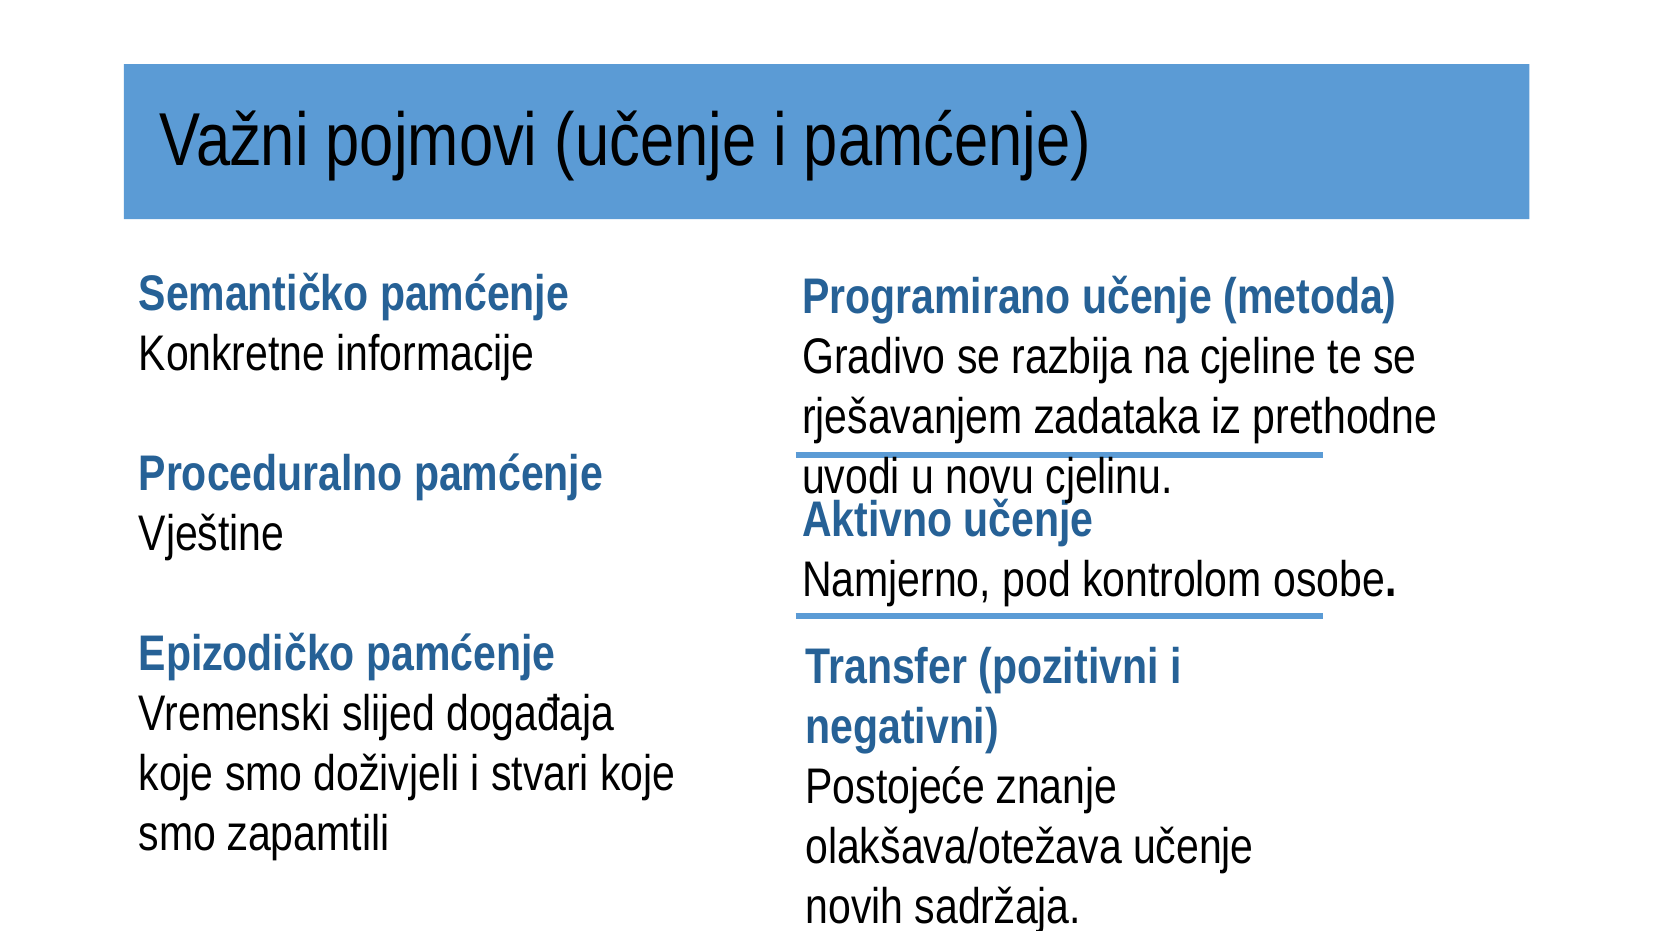

# Važni pojmovi (učenje i pamćenje)
Semantičko pamćenje
Konkretne informacije
Proceduralno pamćenje
Vještine
Epizodičko pamćenje
Vremenski slijed događaja koje smo doživjeli i stvari koje smo zapamtili
Programirano učenje (metoda)
Gradivo se razbija na cjeline te se rješavanjem zadataka iz prethodne uvodi u novu cjelinu.
Aktivno učenje
Namjerno, pod kontrolom osobe.
Transfer (pozitivni i negativni)
Postojeće znanje olakšava/otežava učenje novih sadržaja.